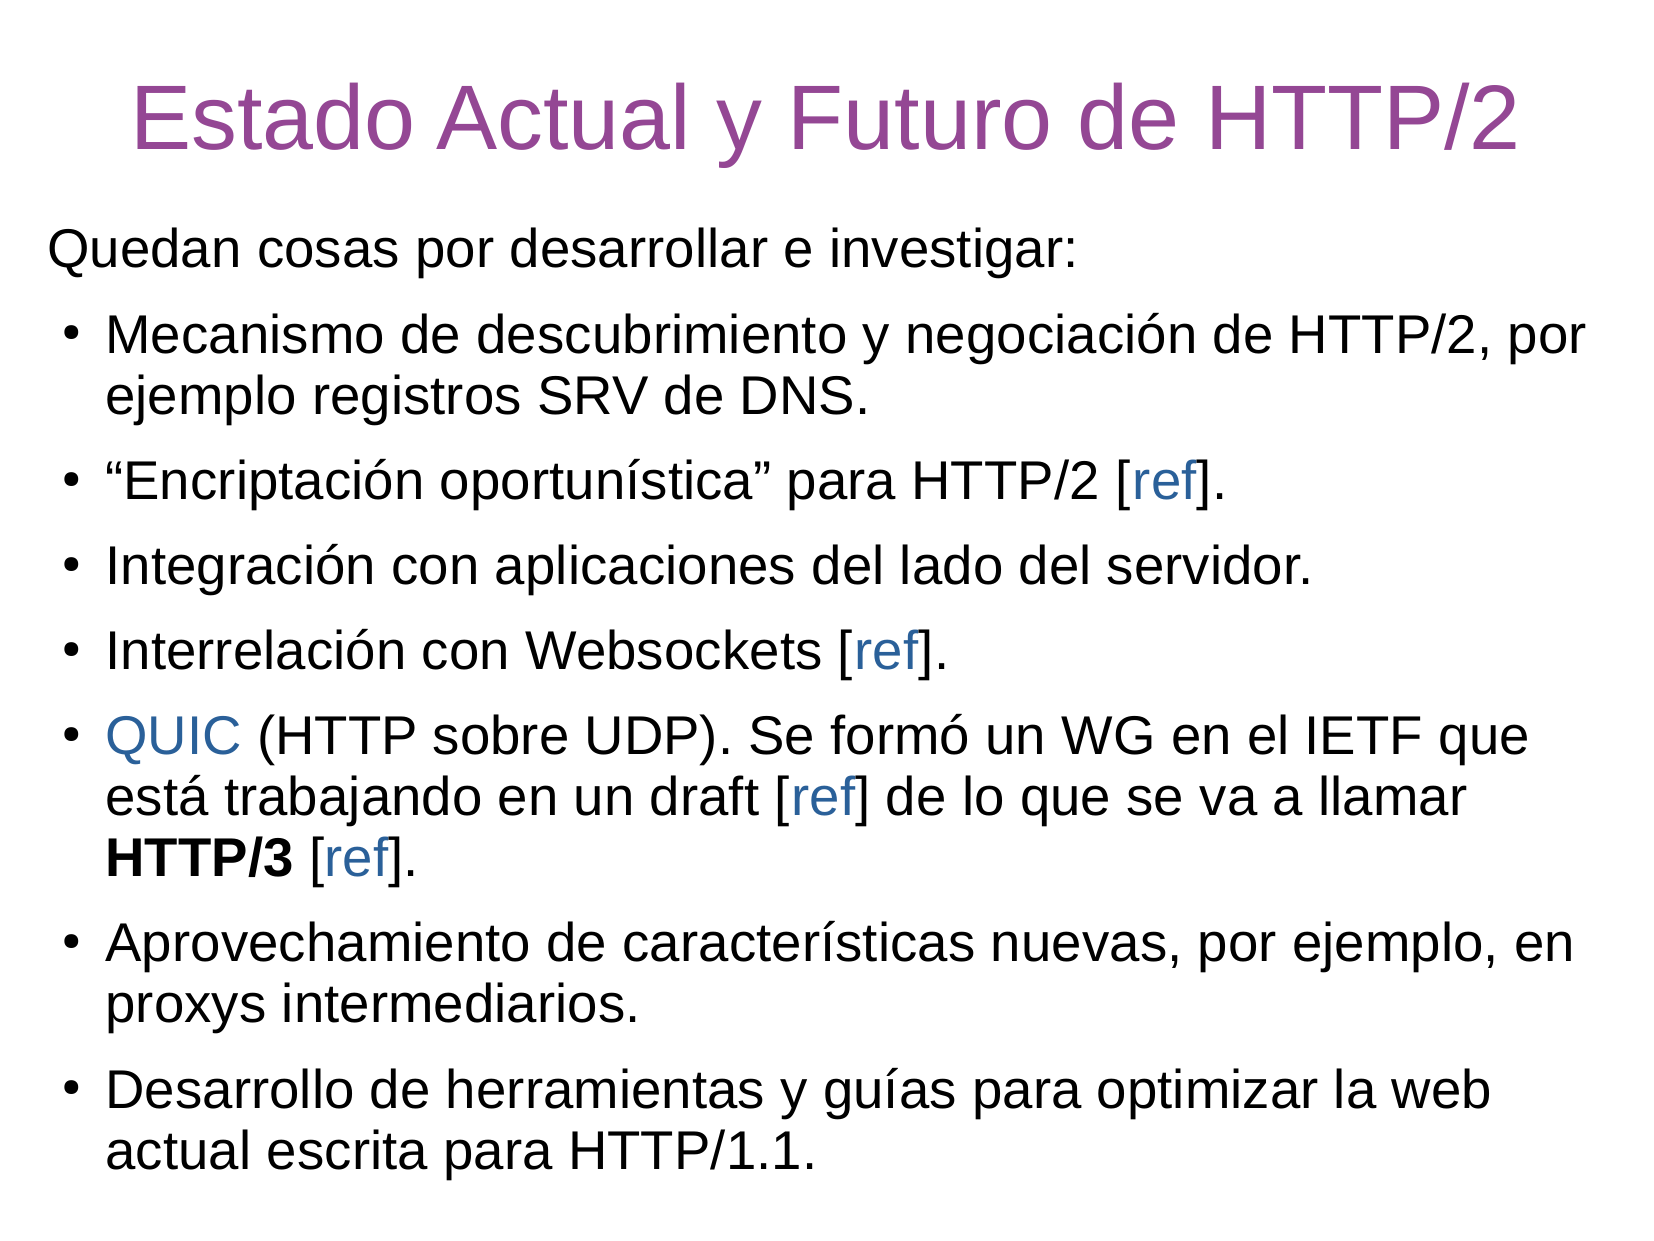

# Estado Actual y Futuro de HTTP/2
Quedan cosas por desarrollar e investigar:
Mecanismo de descubrimiento y negociación de HTTP/2, por ejemplo registros SRV de DNS.
“Encriptación oportunística” para HTTP/2 [ref].
Integración con aplicaciones del lado del servidor.
Interrelación con Websockets [ref].
QUIC (HTTP sobre UDP). Se formó un WG en el IETF que está trabajando en un draft [ref] de lo que se va a llamar HTTP/3 [ref].
Aprovechamiento de características nuevas, por ejemplo, en proxys intermediarios.
Desarrollo de herramientas y guías para optimizar la web actual escrita para HTTP/1.1.